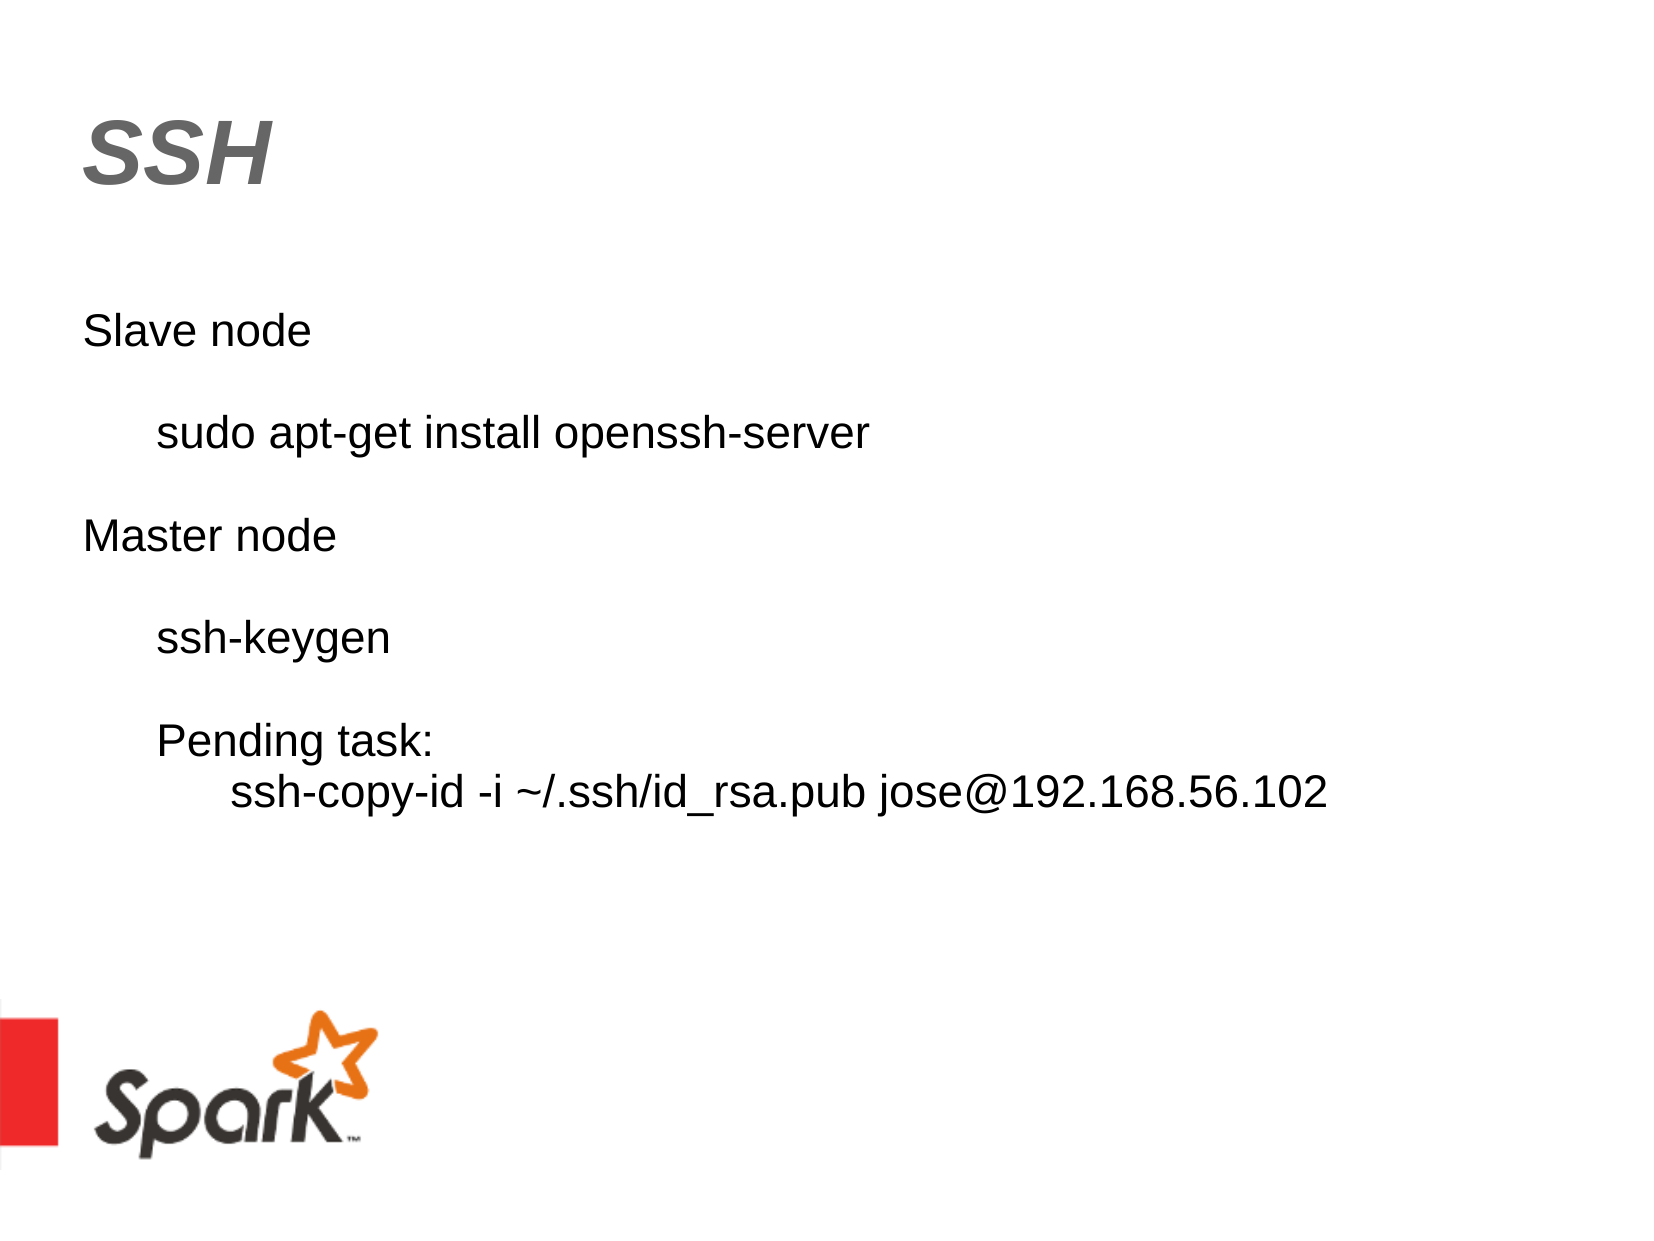

# SSH
Slave node
	sudo apt-get install openssh-server
Master node
	ssh-keygen
	Pending task:
		ssh-copy-id -i ~/.ssh/id_rsa.pub jose@192.168.56.102